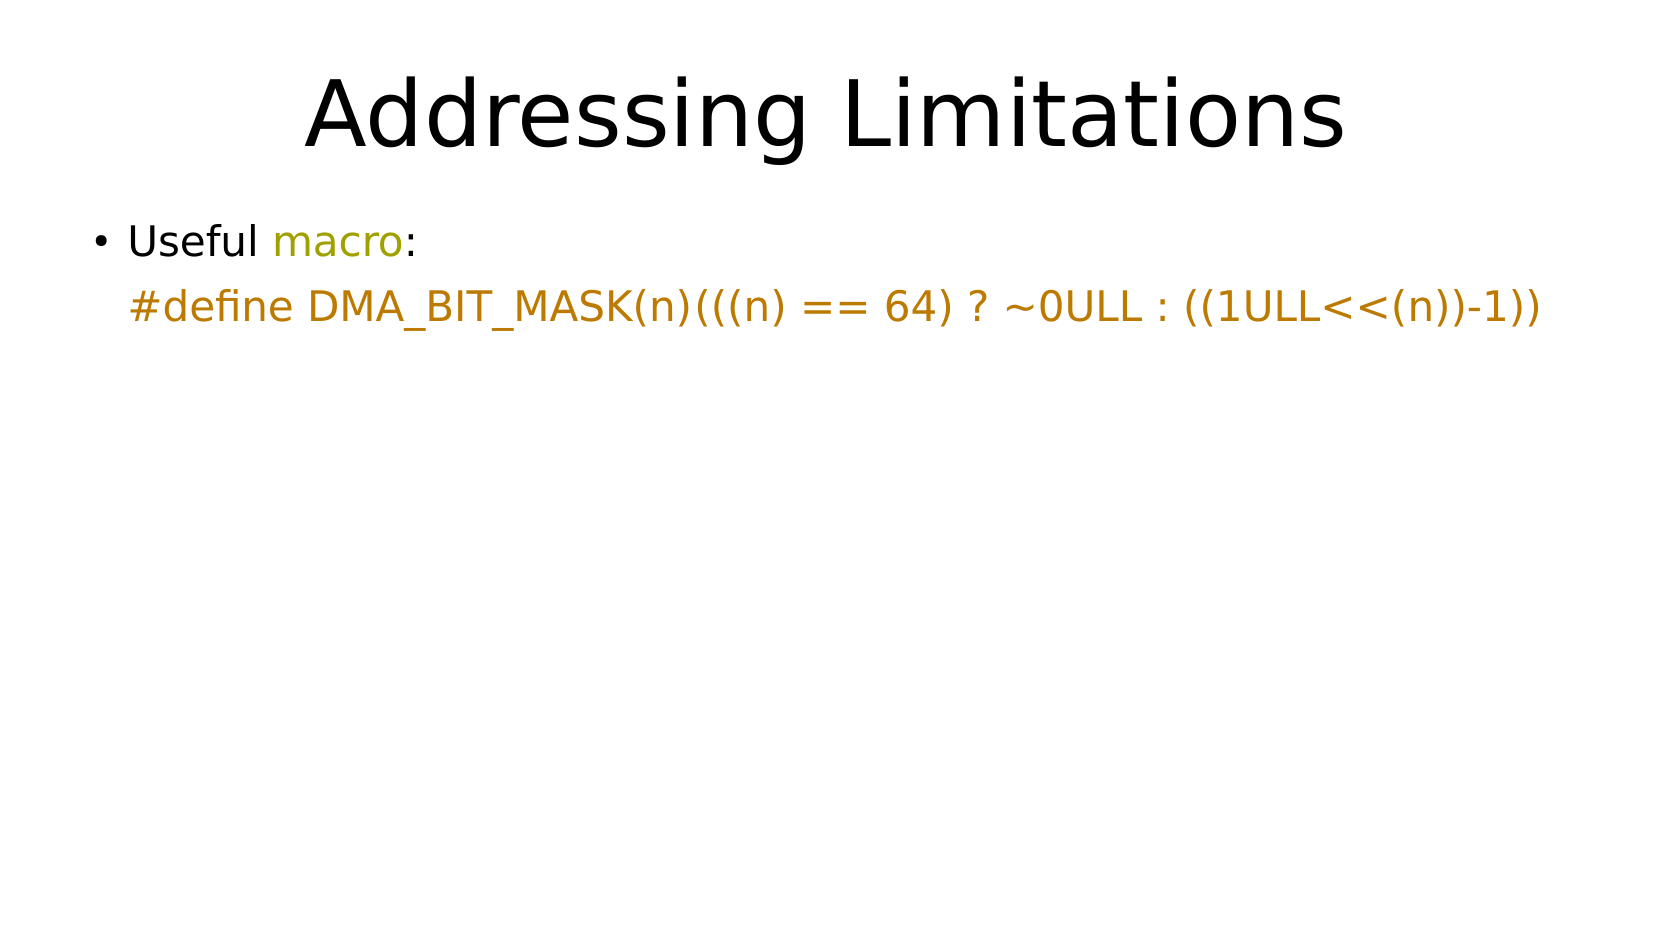

# Addressing Limitations
Useful macro:
#define DMA_BIT_MASK(n)	(((n) == 64) ? ~0ULL : ((1ULL<<(n))-1))